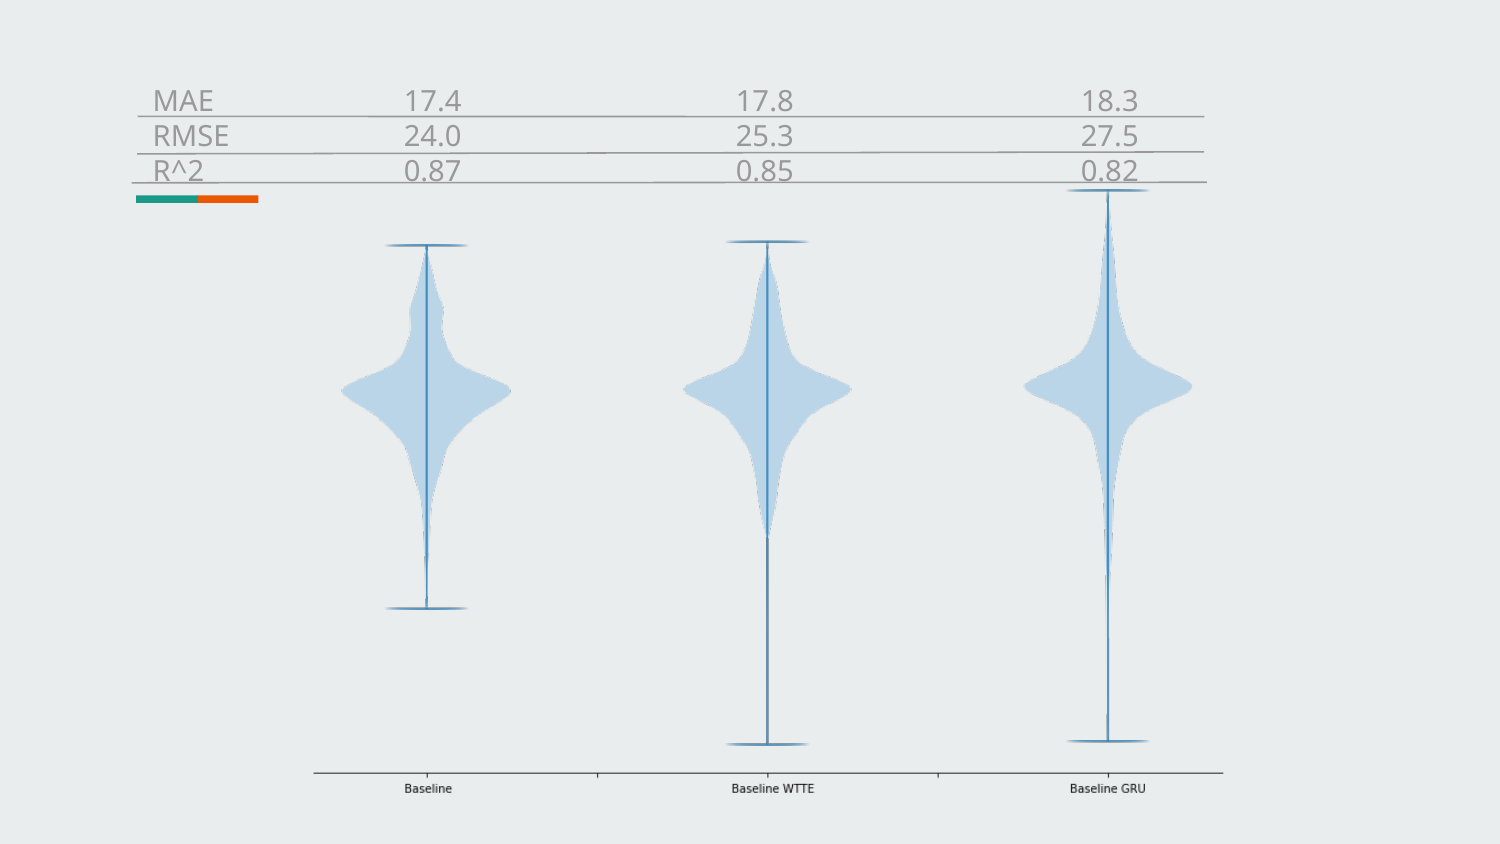

MAE
RMSE
R^2
17.4
24.0
0.87
17.8
25.3
0.85
18.3
27.5
0.82